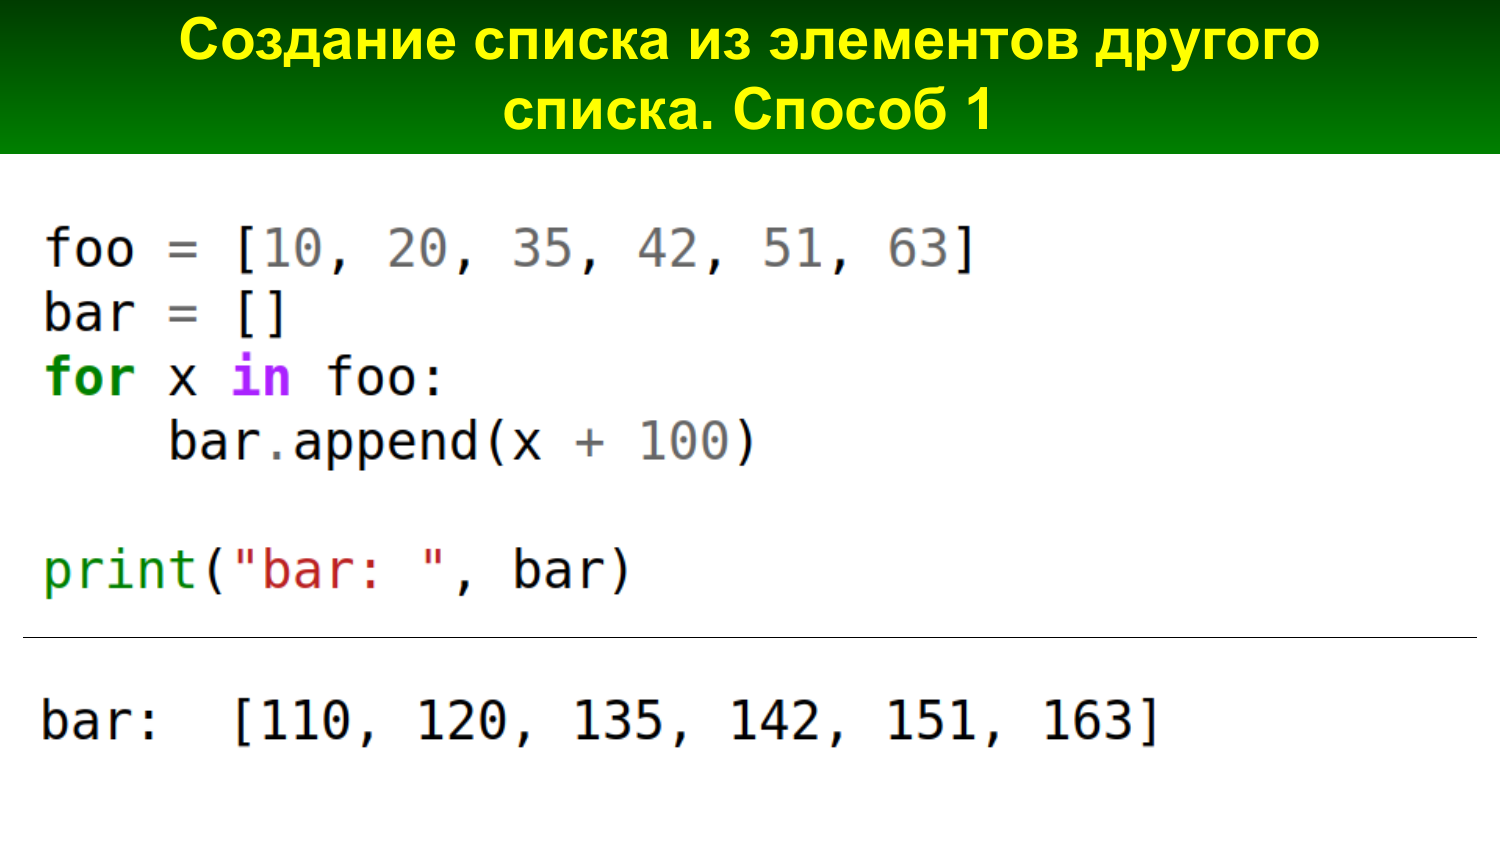

# Создание списка из элементов другого списка. Способ 1